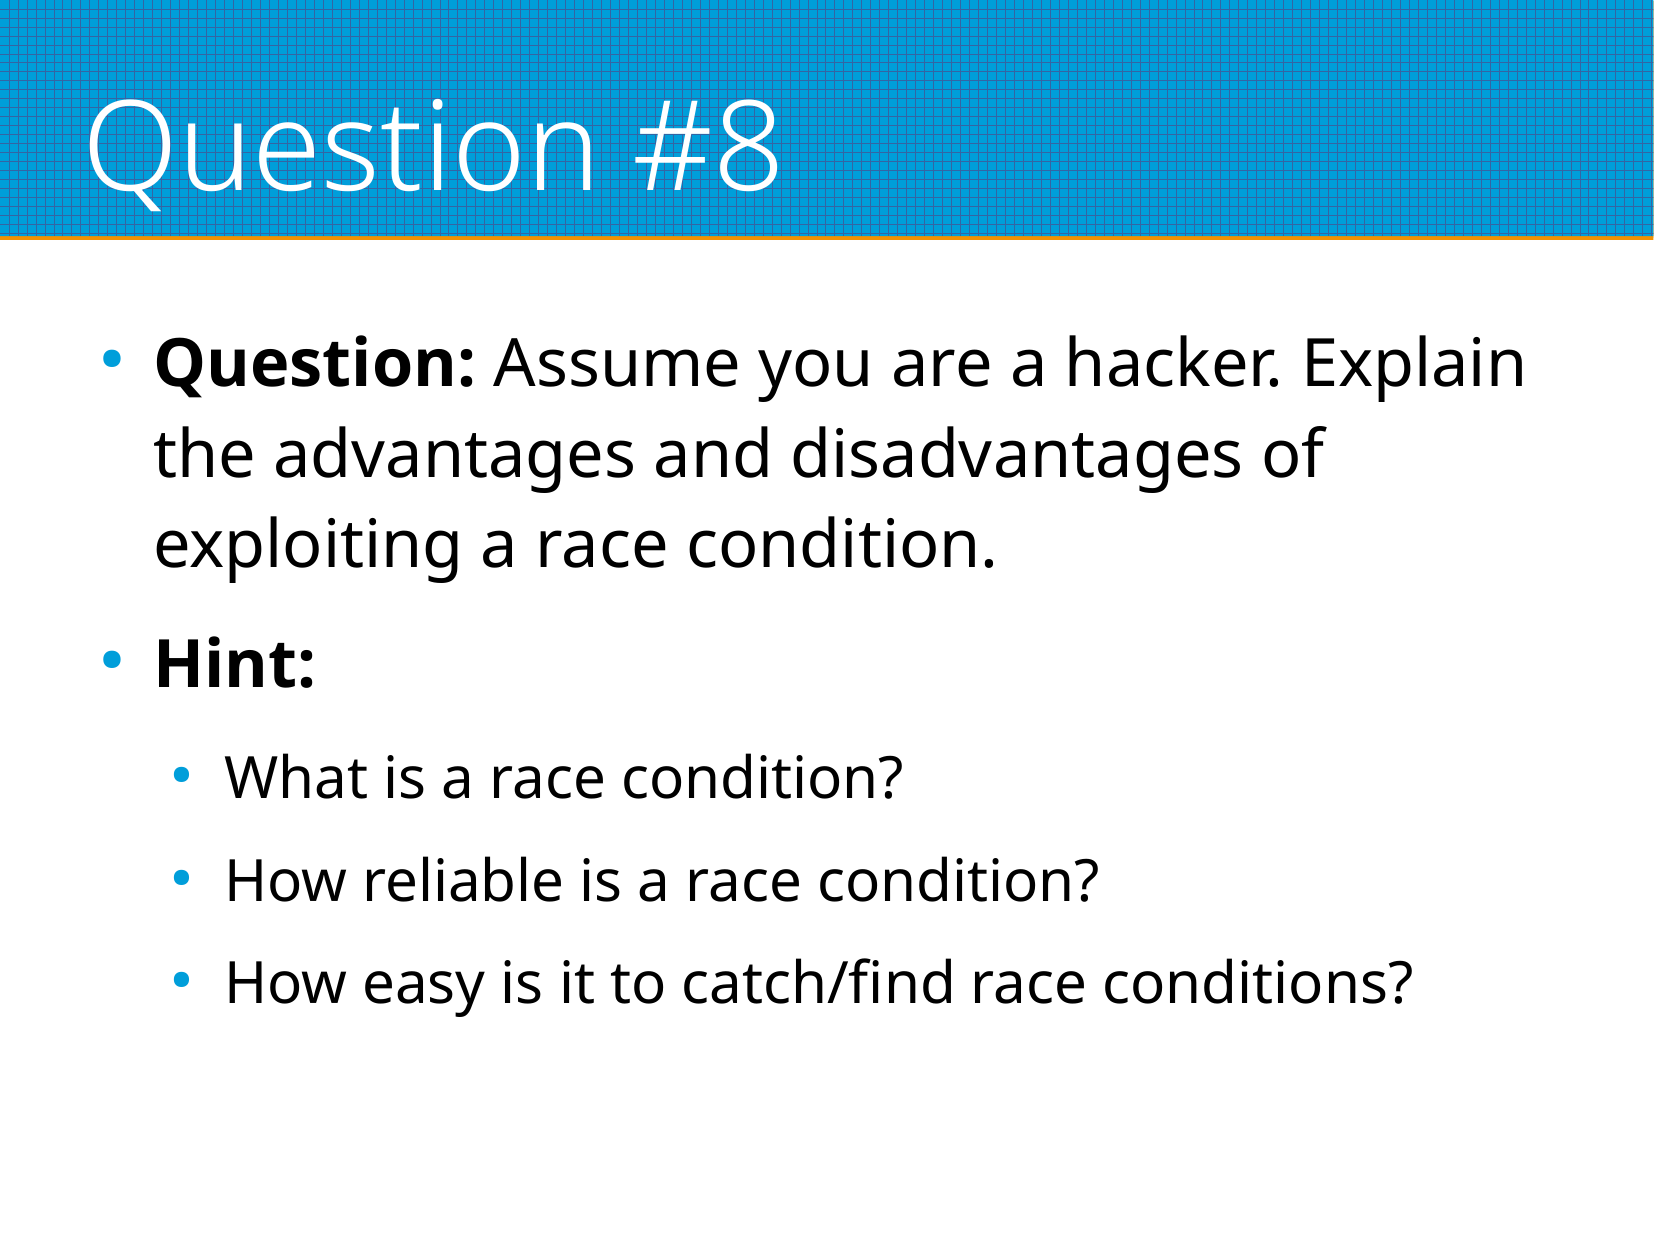

# Question #8
Question: Assume you are a hacker. Explain the advantages and disadvantages of exploiting a race condition.
Hint:
What is a race condition?
How reliable is a race condition?
How easy is it to catch/find race conditions?